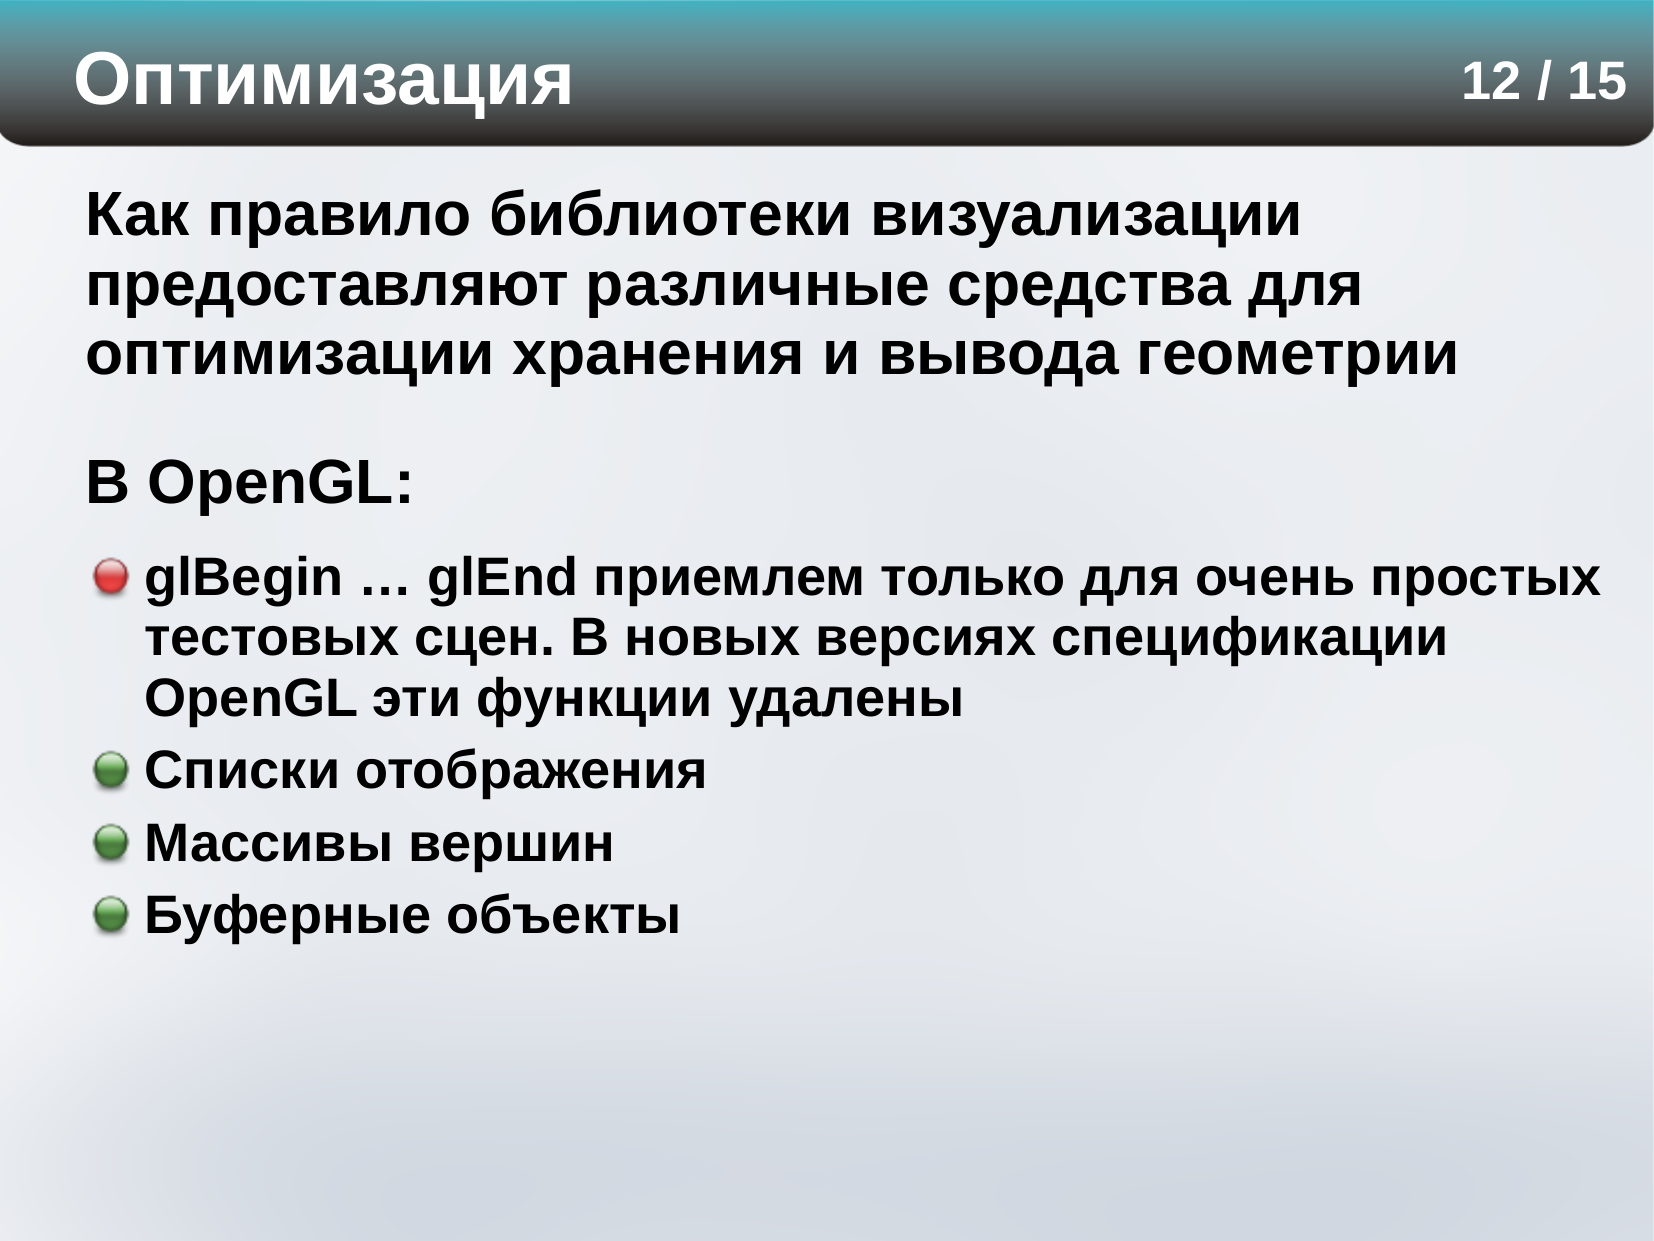

Оптимизация
Как правило библиотеки визуализации предоставляют различные средства для оптимизации хранения и вывода геометрии
В OpenGL:
glBegin … glEnd приемлем только для очень простых тестовых сцен. В новых версиях спецификации OpenGL эти функции удалены
Списки отображения
Массивы вершин
Буферные объекты